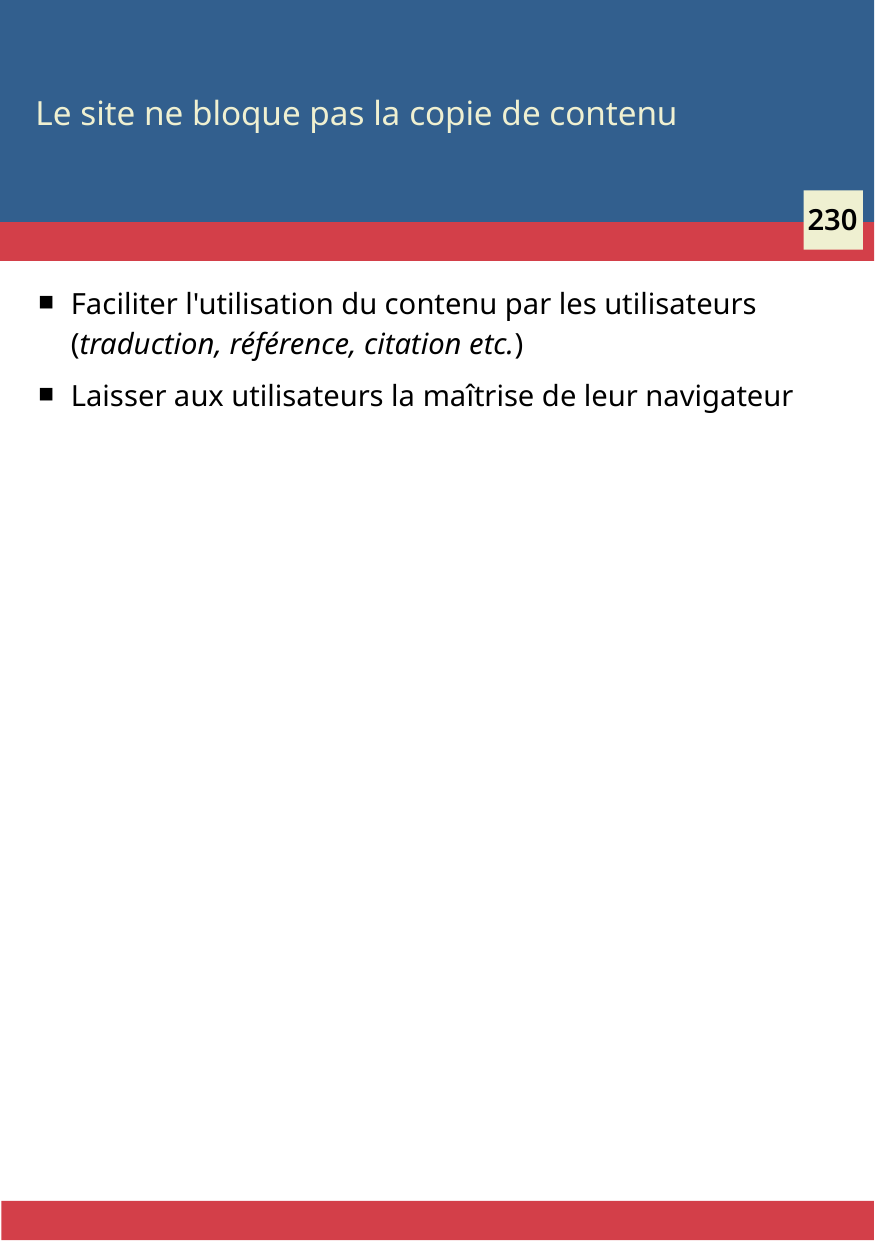

# Le site ne bloque pas la copie de contenu
230
Faciliter l'utilisation du contenu par les utilisateurs (traduction, référence, citation etc.)
Laisser aux utilisateurs la maîtrise de leur navigateur